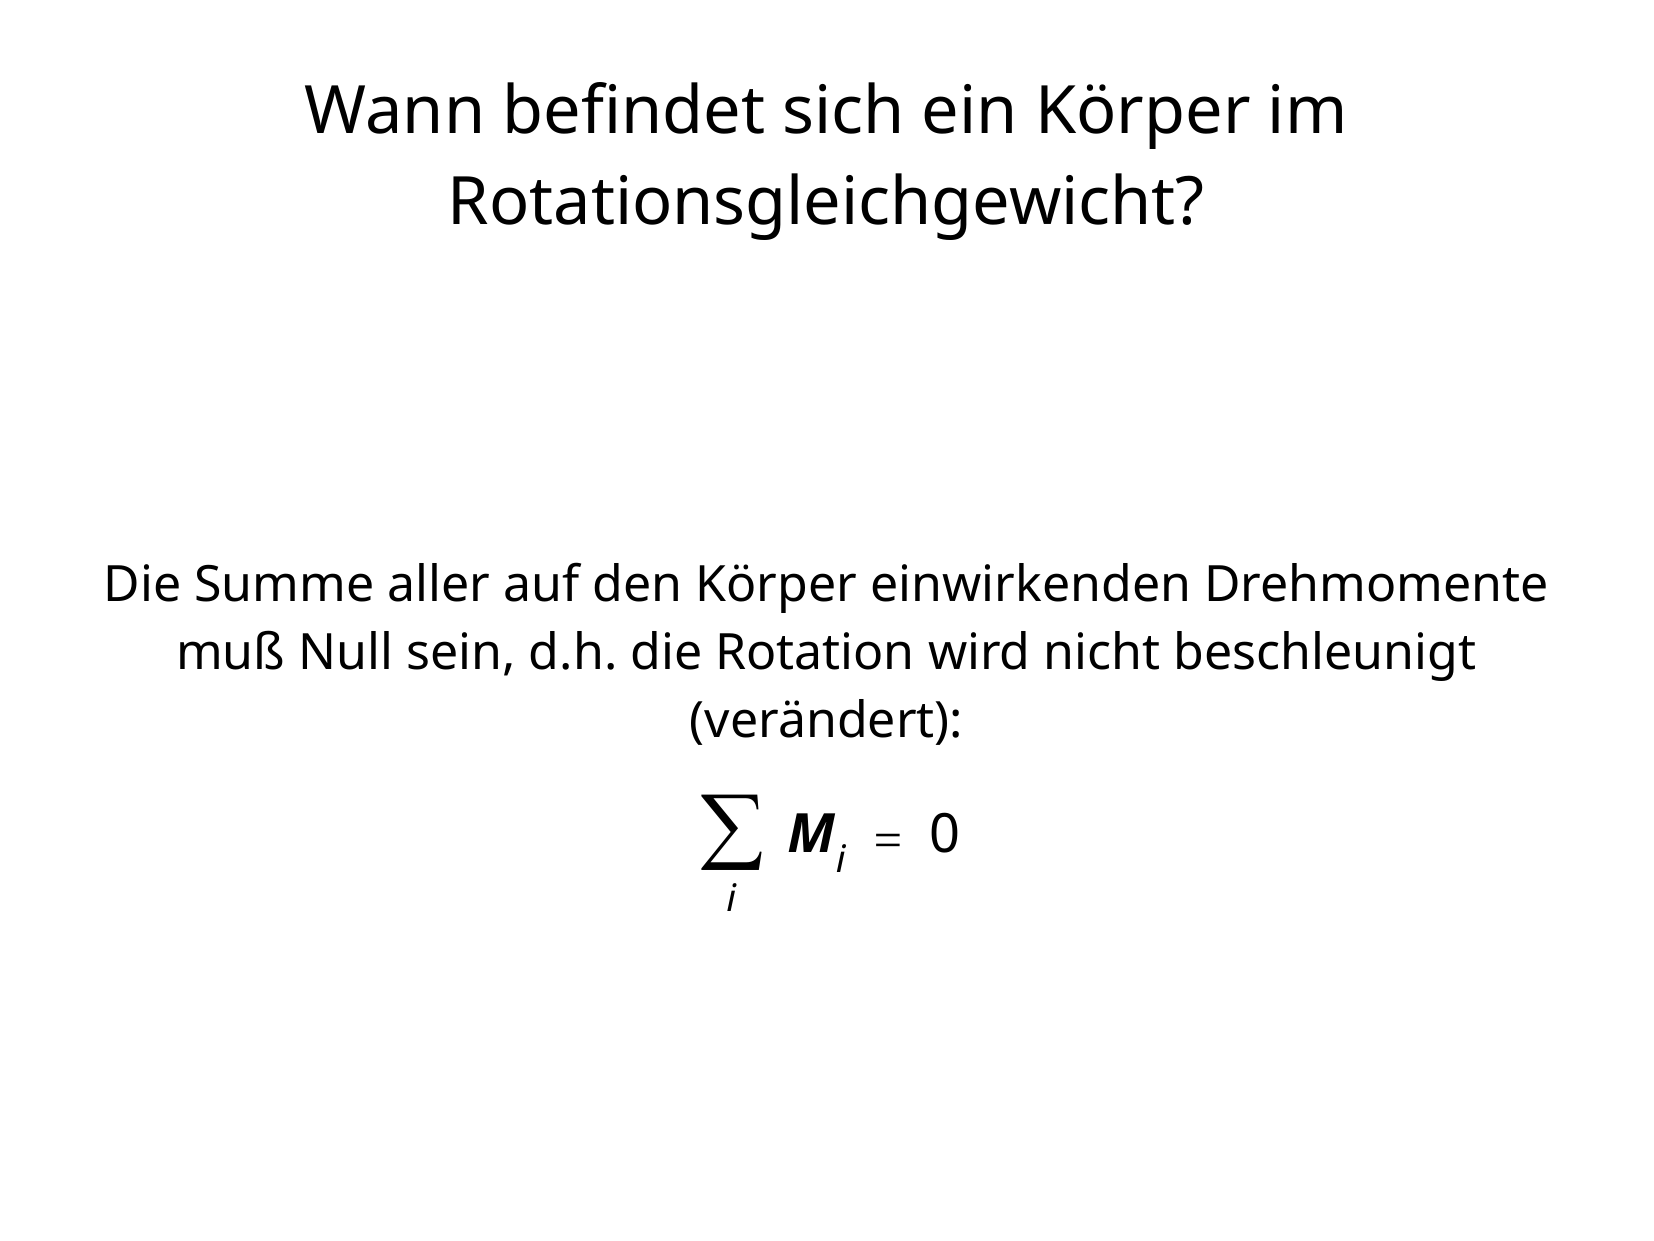

# Wann befindet sich ein Körper im Rotationsgleichgewicht?
Die Summe aller auf den Körper einwirkenden Drehmomente muß Null sein, d.h. die Rotation wird nicht beschleunigt (verändert):